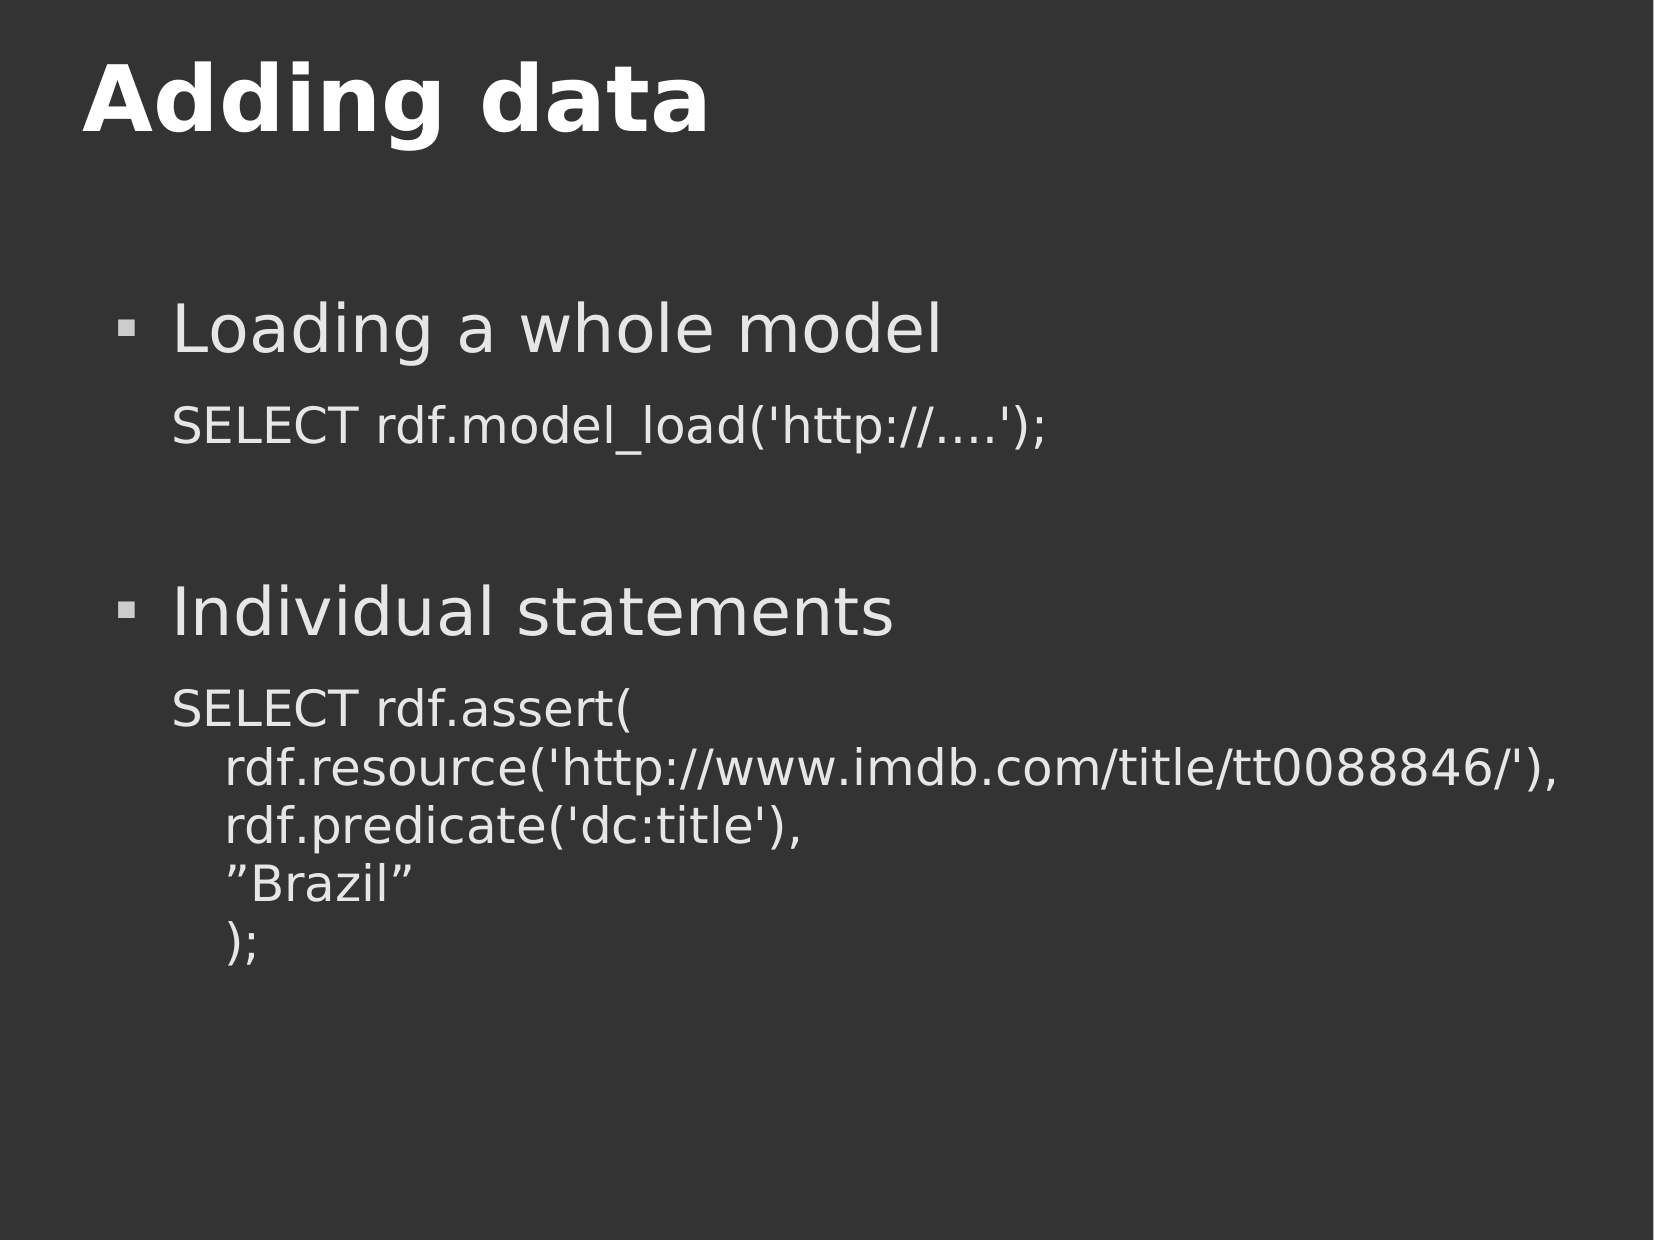

# Adding data
Loading a whole model
SELECT rdf.model_load('http://....');
Individual statements
SELECT rdf.assert(
rdf.resource('http://www.imdb.com/title/tt0088846/'),
rdf.predicate('dc:title'),
”Brazil”
);